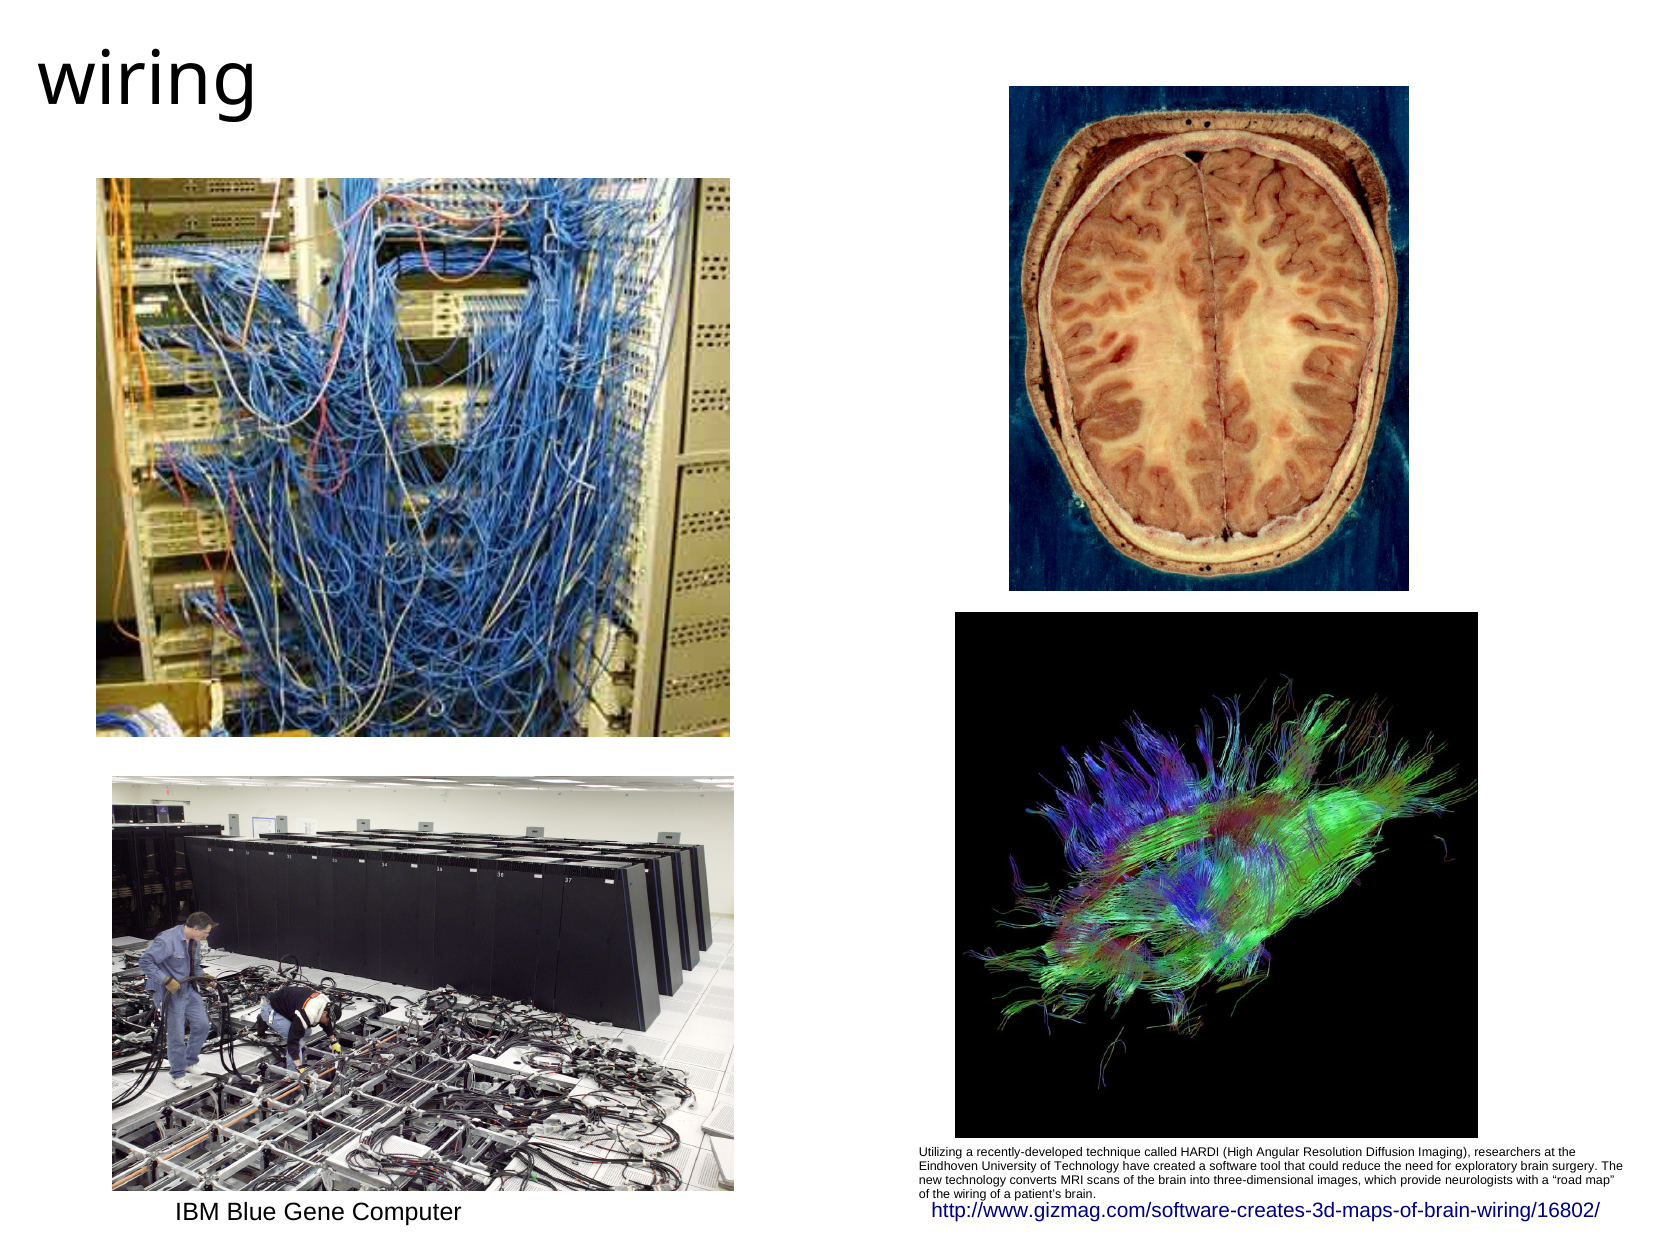

# wiring
Utilizing a recently-developed technique called HARDI (High Angular Resolution Diffusion Imaging), researchers at the Eindhoven University of Technology have created a software tool that could reduce the need for exploratory brain surgery. The new technology converts MRI scans of the brain into three-dimensional images, which provide neurologists with a “road map” of the wiring of a patient’s brain.
IBM Blue Gene Computer
http://www.gizmag.com/software-creates-3d-maps-of-brain-wiring/16802/